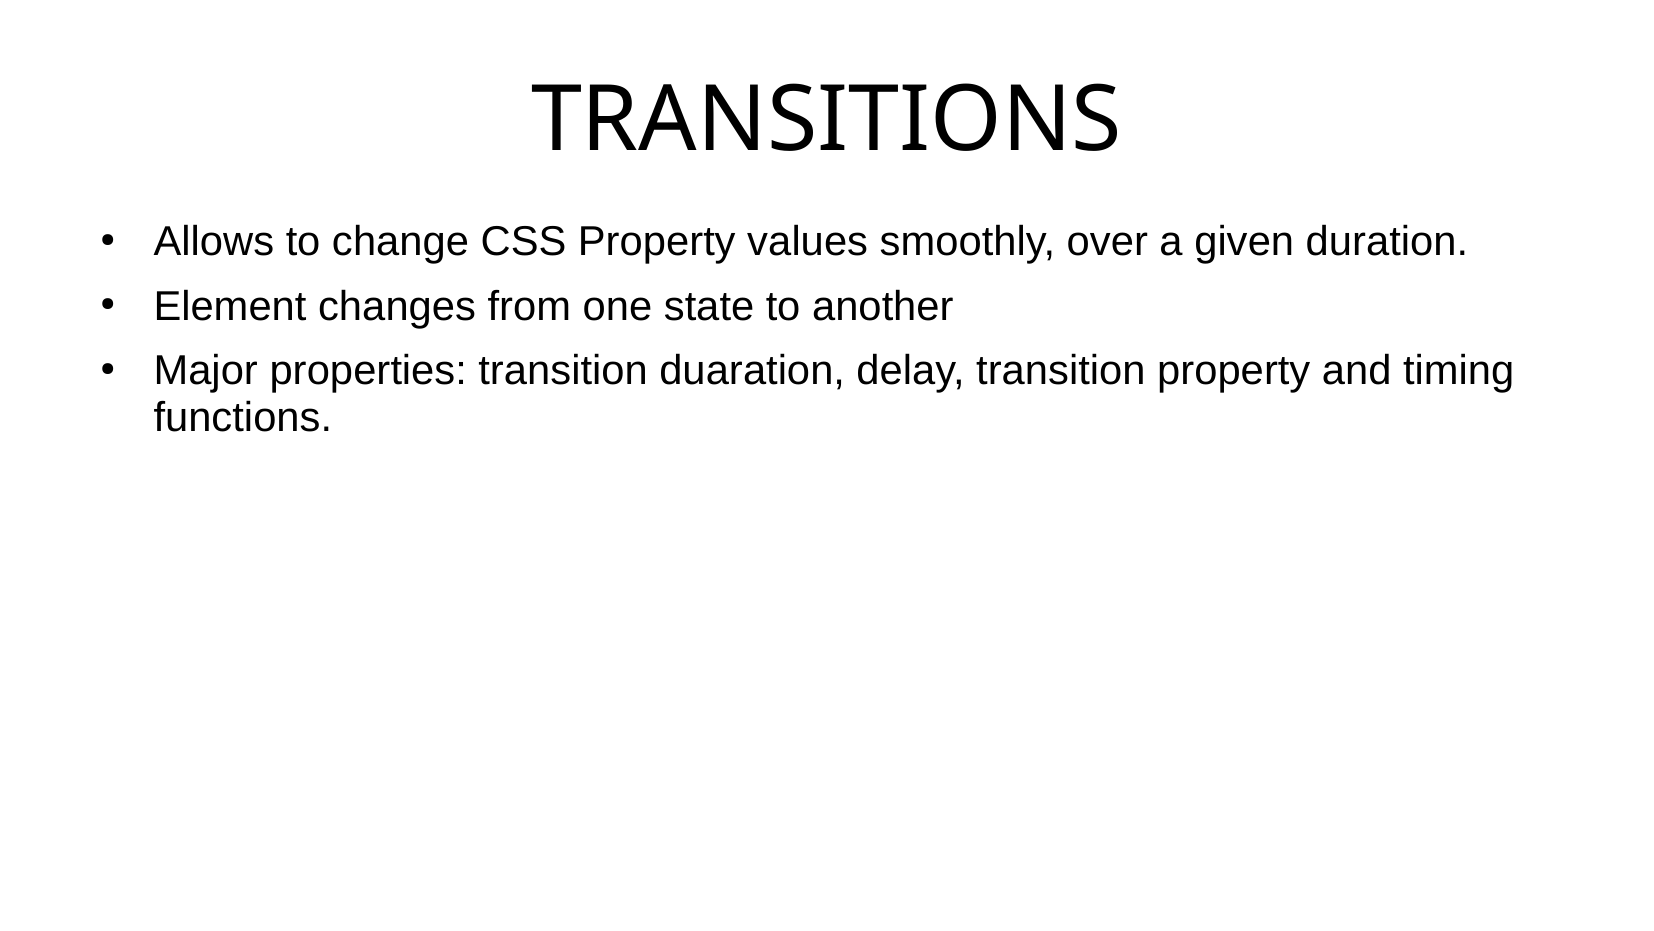

# TRANSITIONS
Allows to change CSS Property values smoothly, over a given duration.
Element changes from one state to another
Major properties: transition duaration, delay, transition property and timing functions.